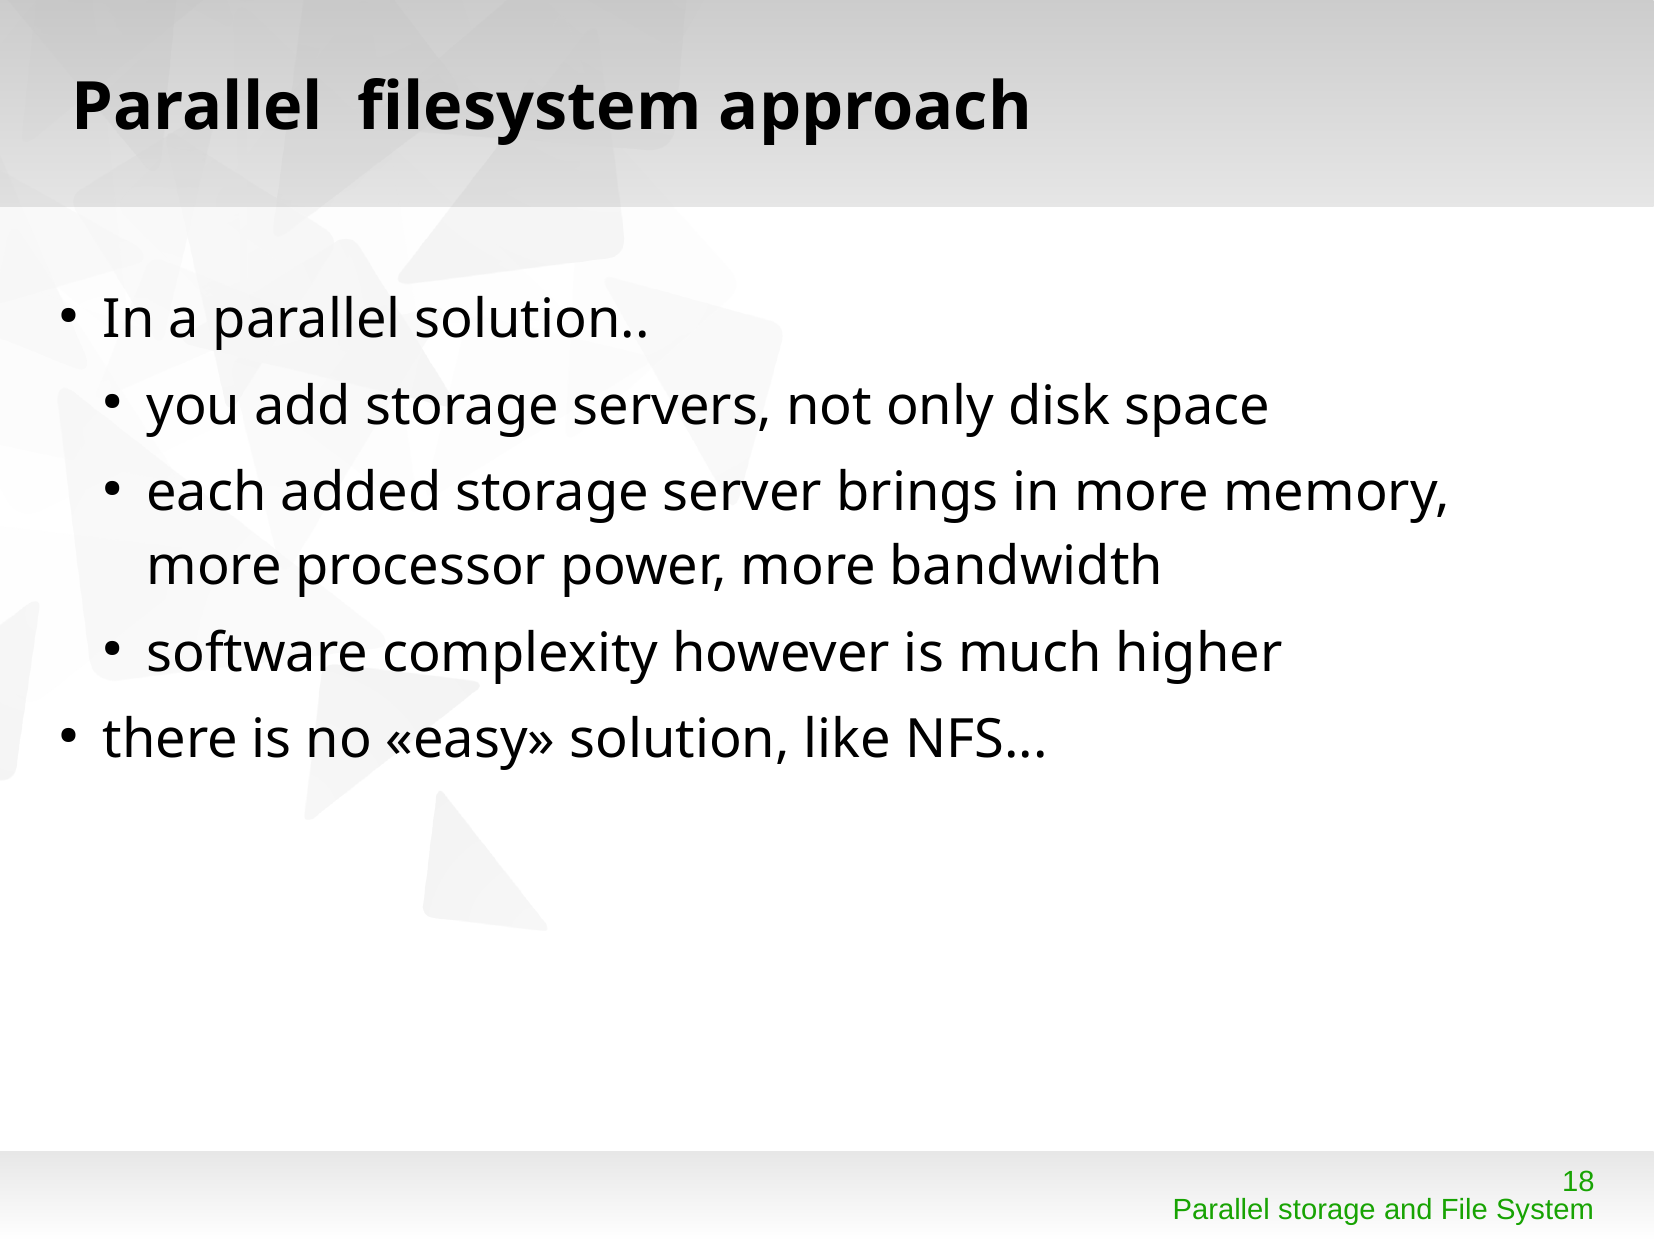

# Parallel filesystem approach
In a parallel solution..
you add storage servers, not only disk space
each added storage server brings in more memory, more processor power, more bandwidth
software complexity however is much higher
there is no «easy» solution, like NFS...
18
Parallel storage and File System